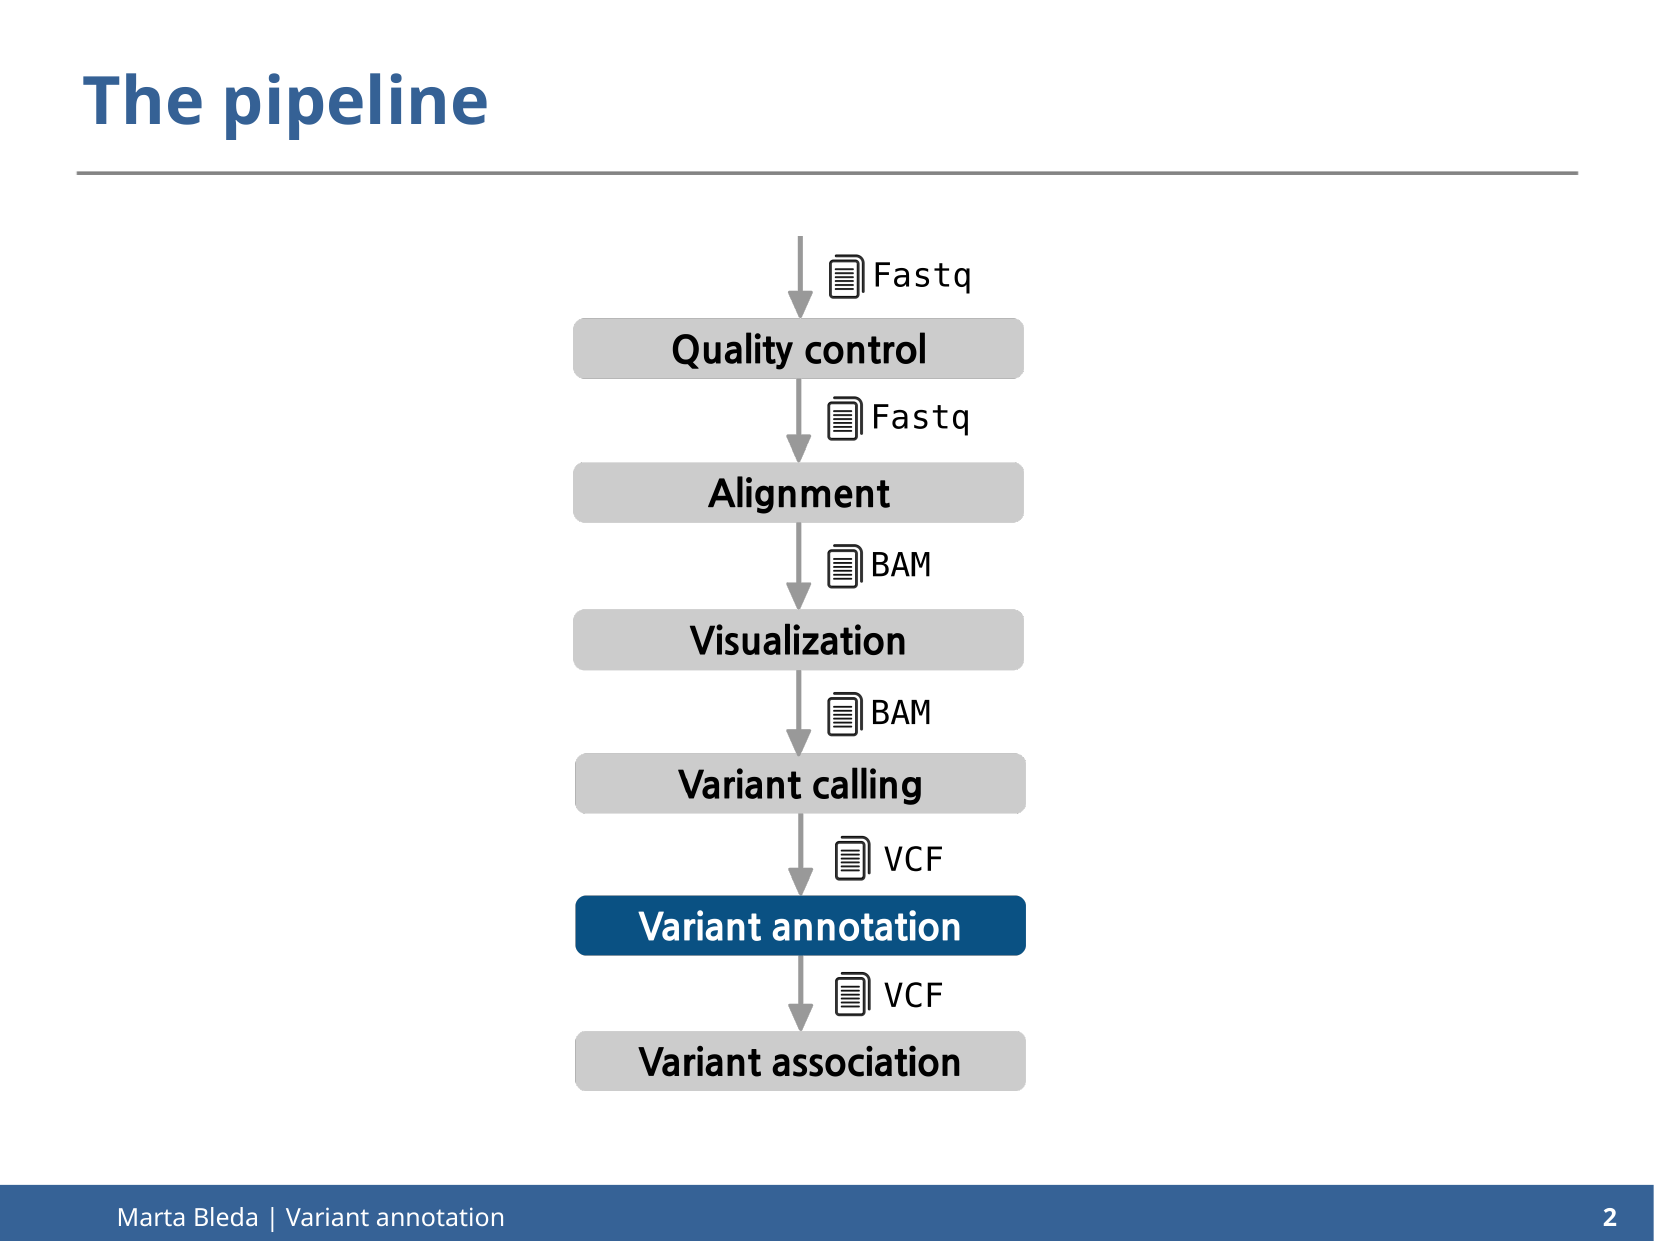

# The pipeline
Marta Bleda | Variant annotation
2